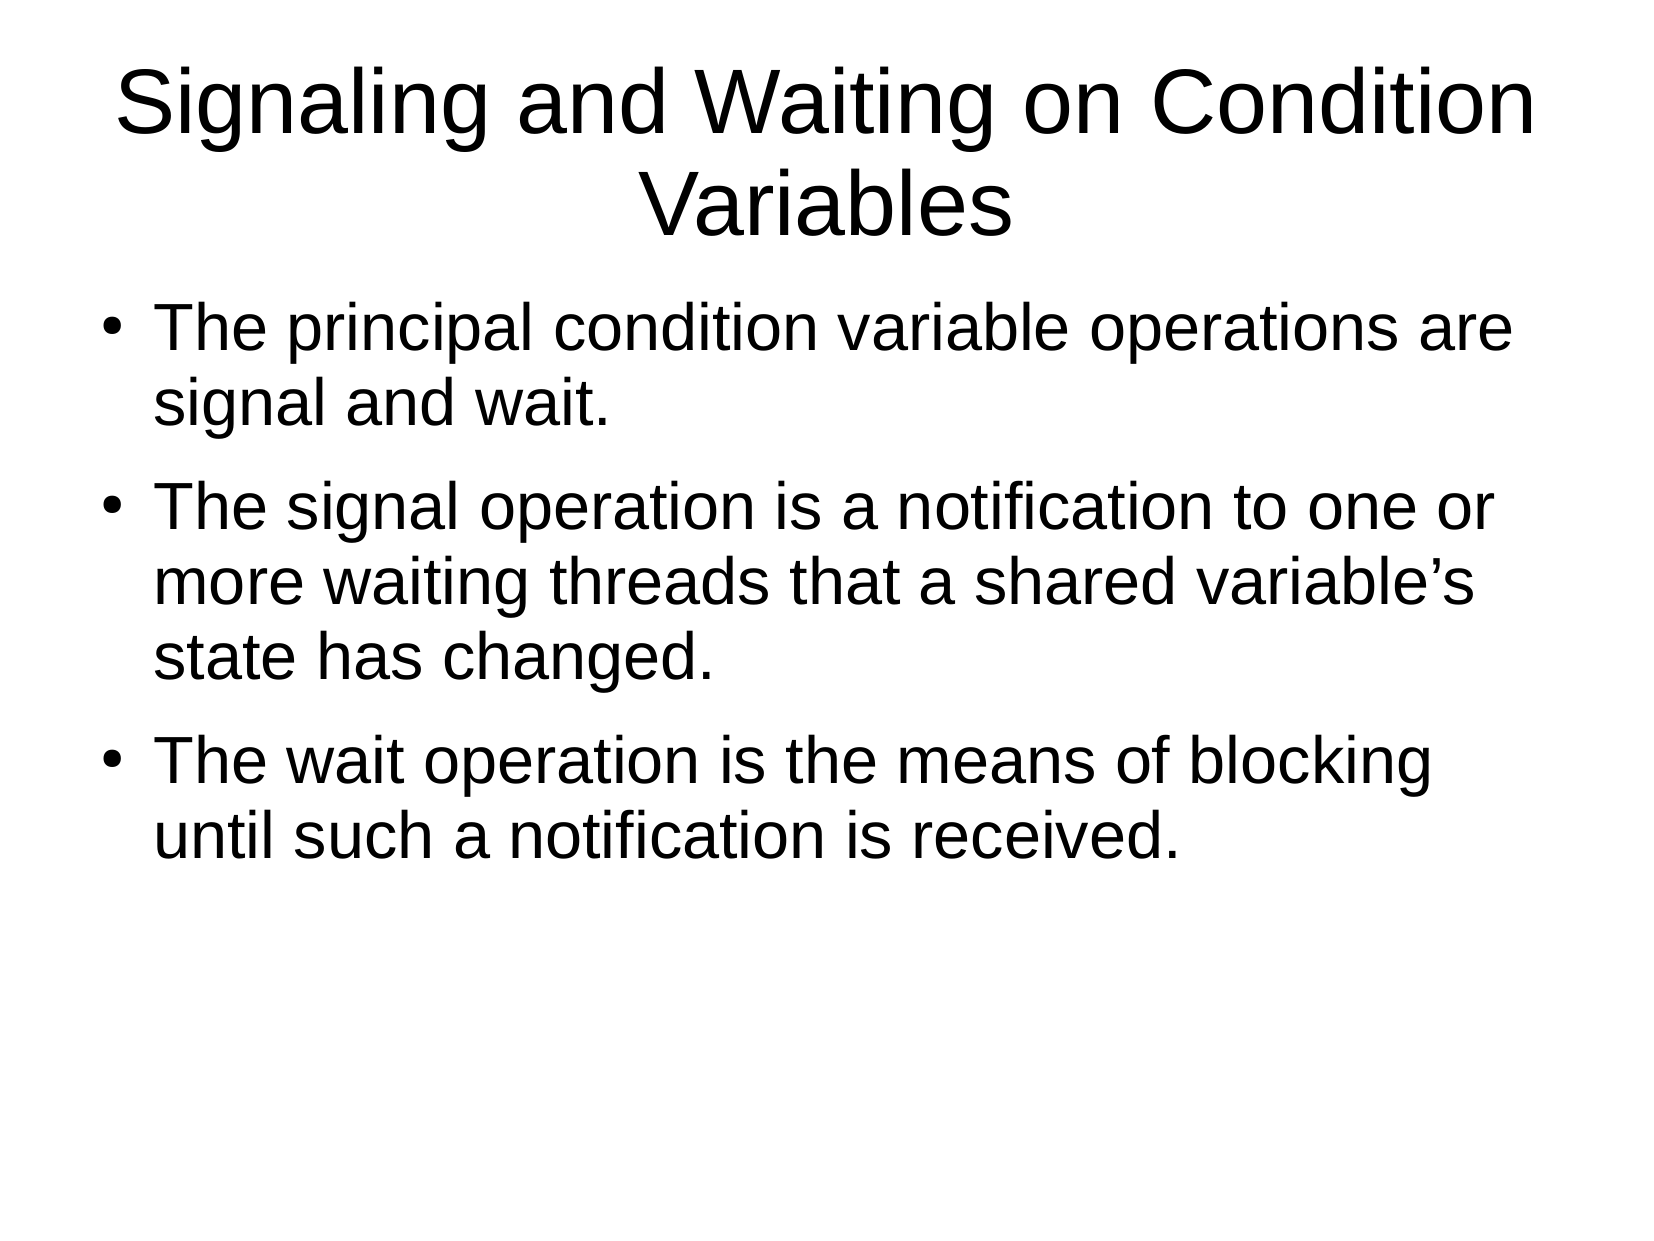

# Signaling and Waiting on Condition Variables
The principal condition variable operations are signal and wait.
The signal operation is a notification to one or more waiting threads that a shared variable’s state has changed.
The wait operation is the means of blocking until such a notification is received.